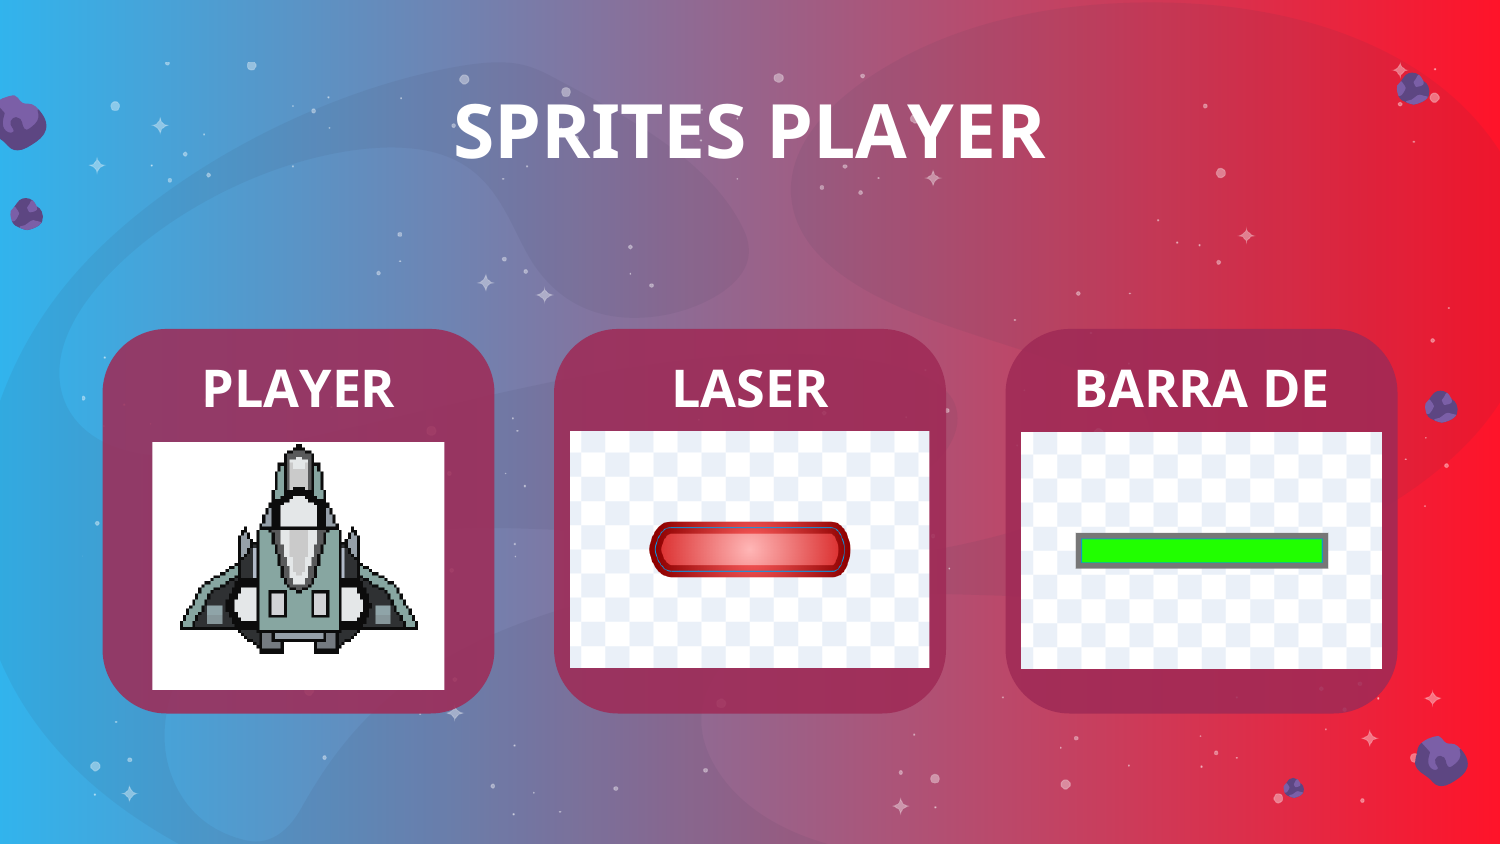

# SPRITES PLAYER
PLAYER
LASER
BARRA DE VIDA